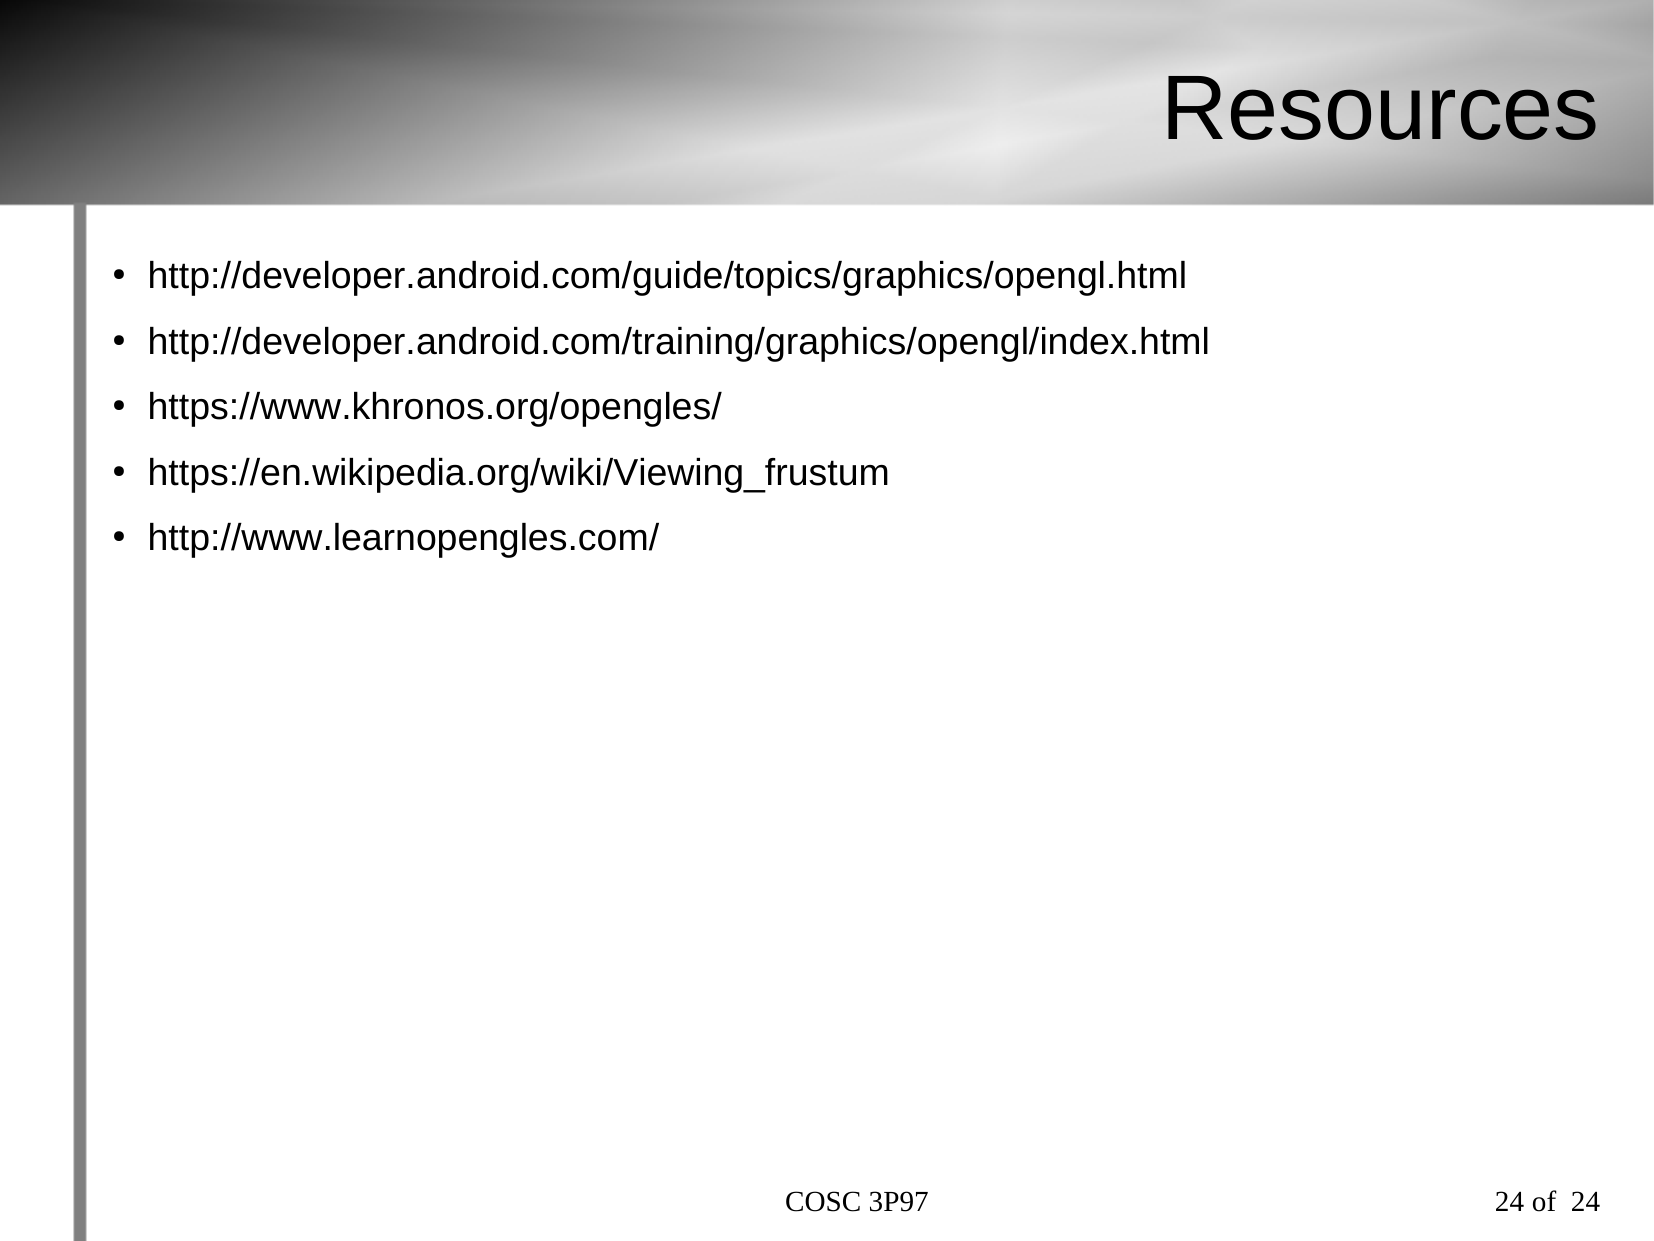

# Resources
http://developer.android.com/guide/topics/graphics/opengl.html
http://developer.android.com/training/graphics/opengl/index.html
https://www.khronos.org/opengles/
https://en.wikipedia.org/wiki/Viewing_frustum
http://www.learnopengles.com/
COSC 3P97
24